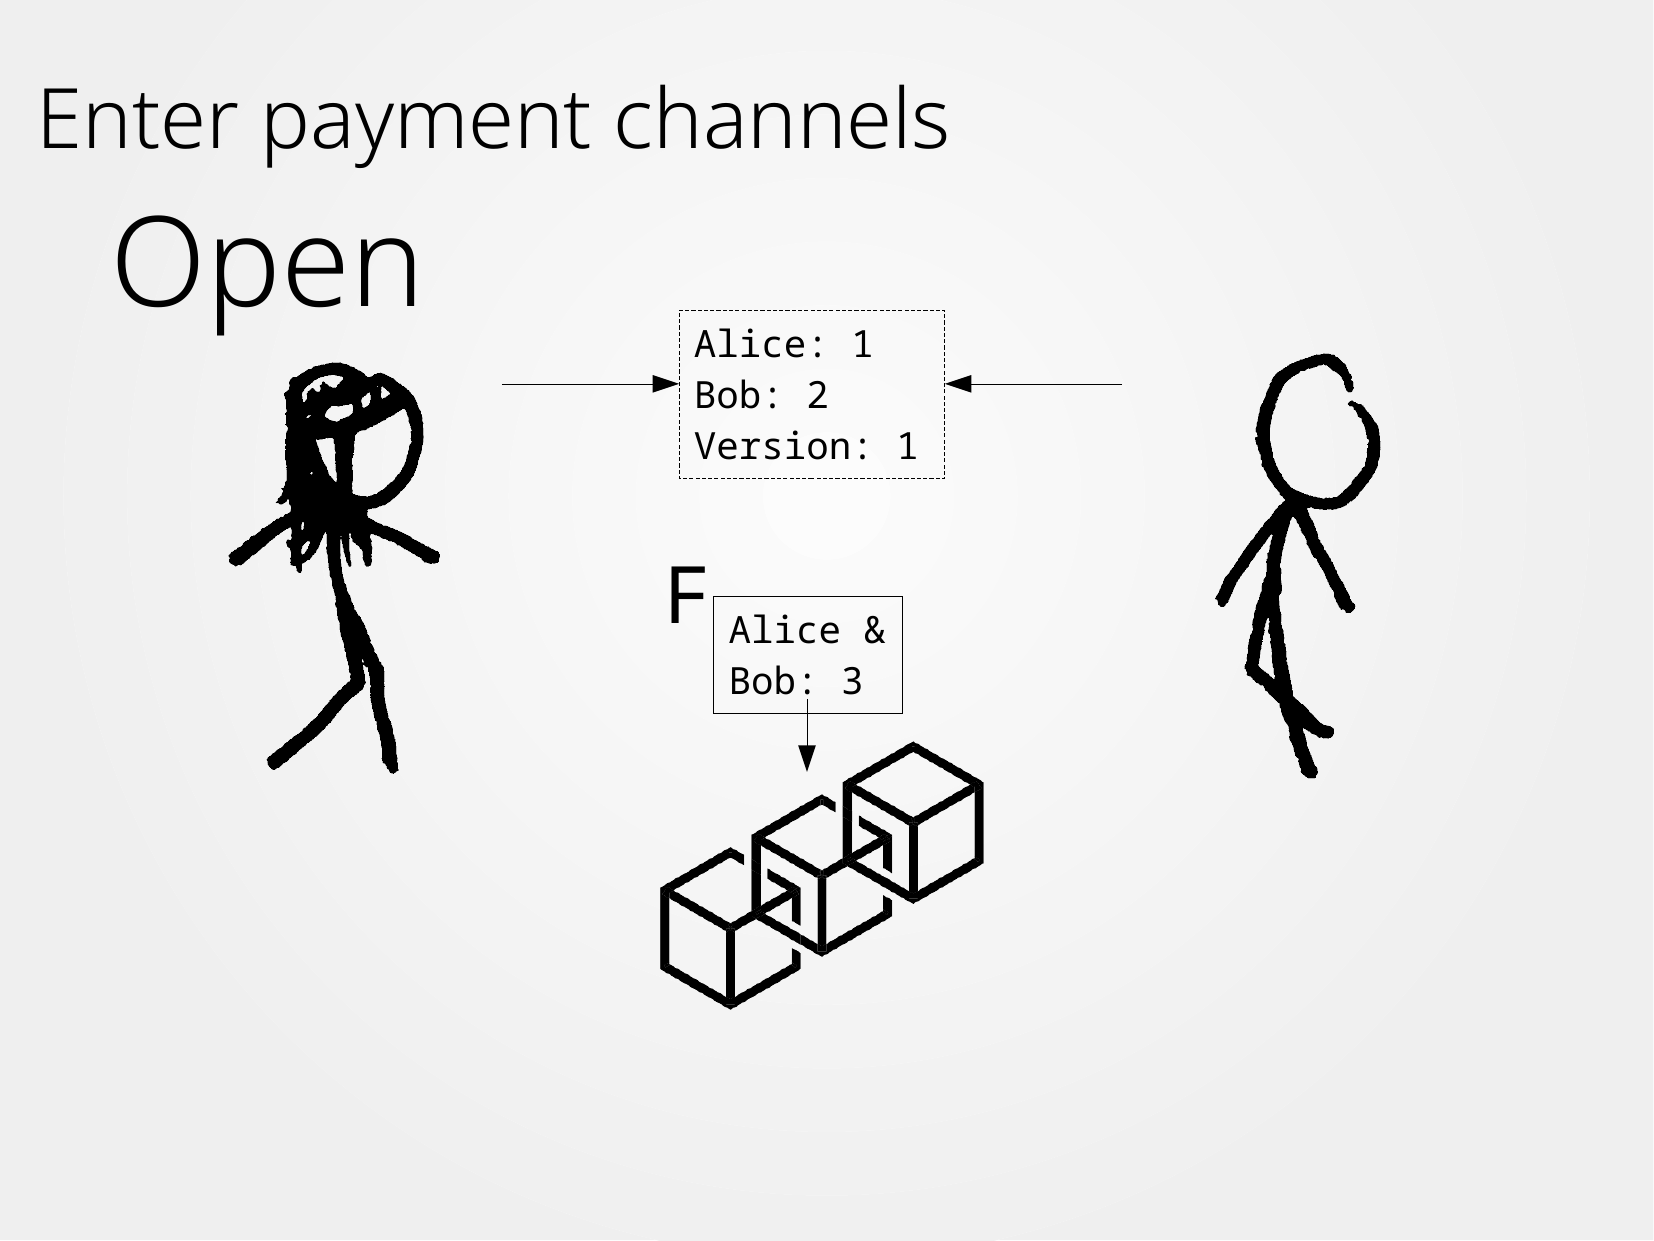

# Enter payment channels Open
Alice: 1
Bob: 2
Version: 1
F
Alice & Bob: 3